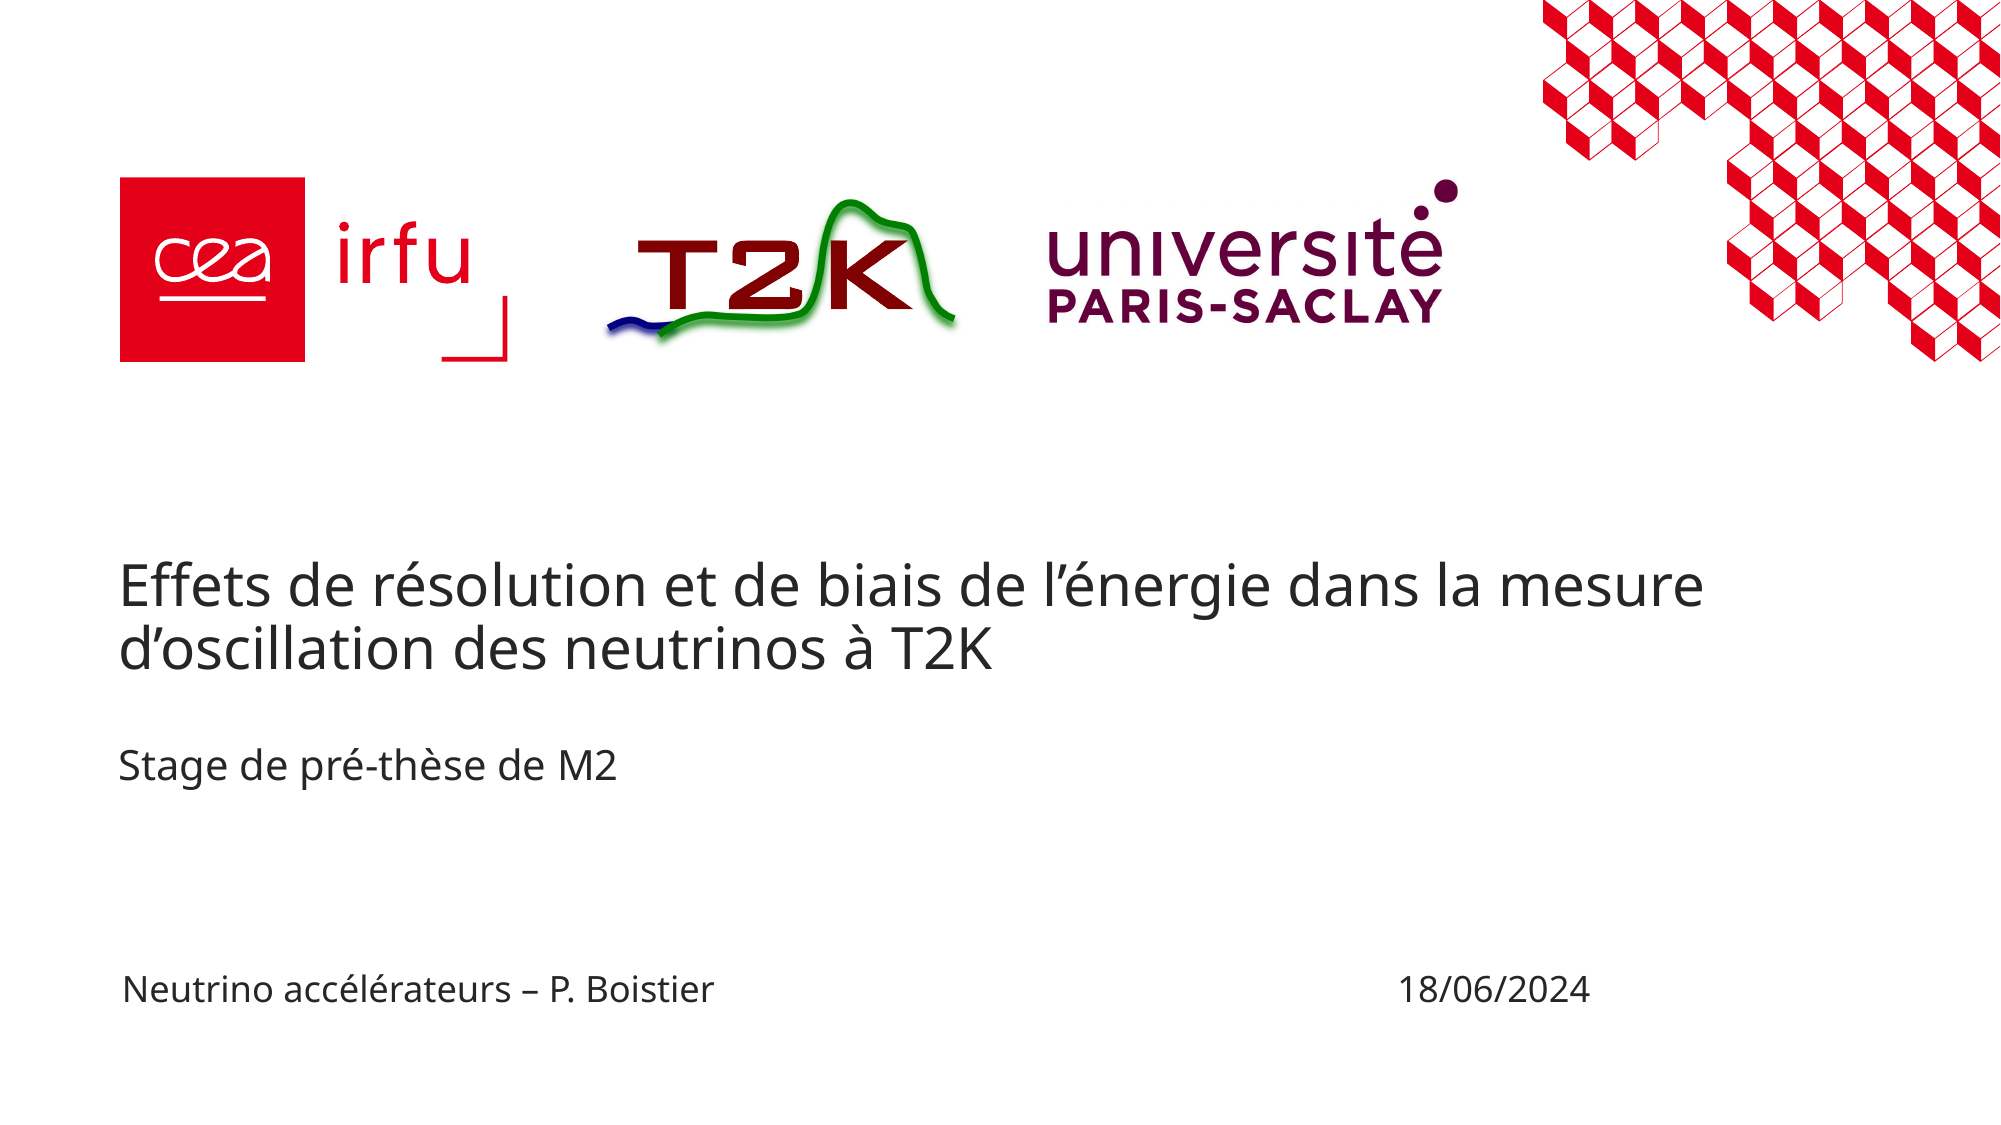

# Effets de résolution et de biais de l’énergie dans la mesure d’oscillation des neutrinos à T2K Stage de pré-thèse de M2
Neutrino accélérateurs – P. Boistier 18/06/2024